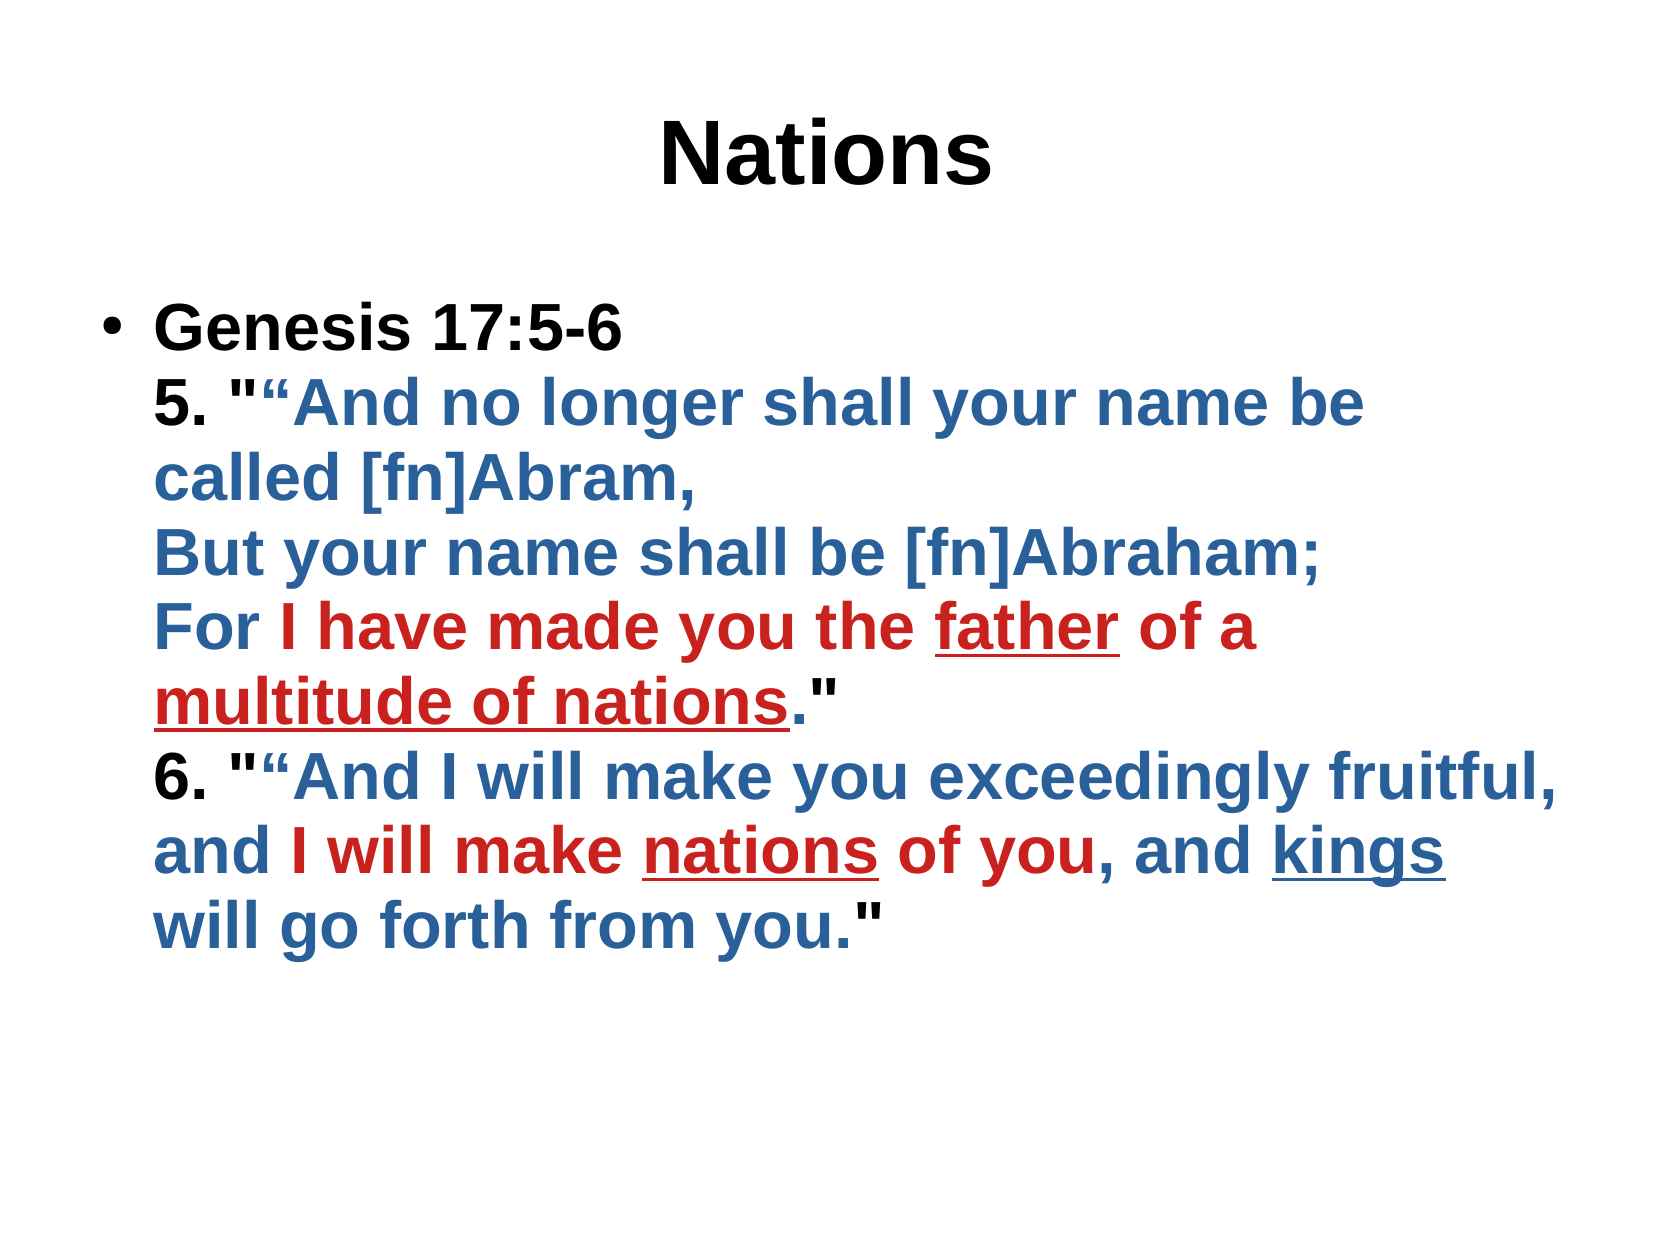

# Nations
Genesis 17:5-6
5. "“And no longer shall your name be called [fn]Abram,
But your name shall be [fn]Abraham;
For I have made you the father of a multitude of nations."
6. "“And I will make you exceedingly fruitful, and I will make nations of you, and kings will go forth from you."